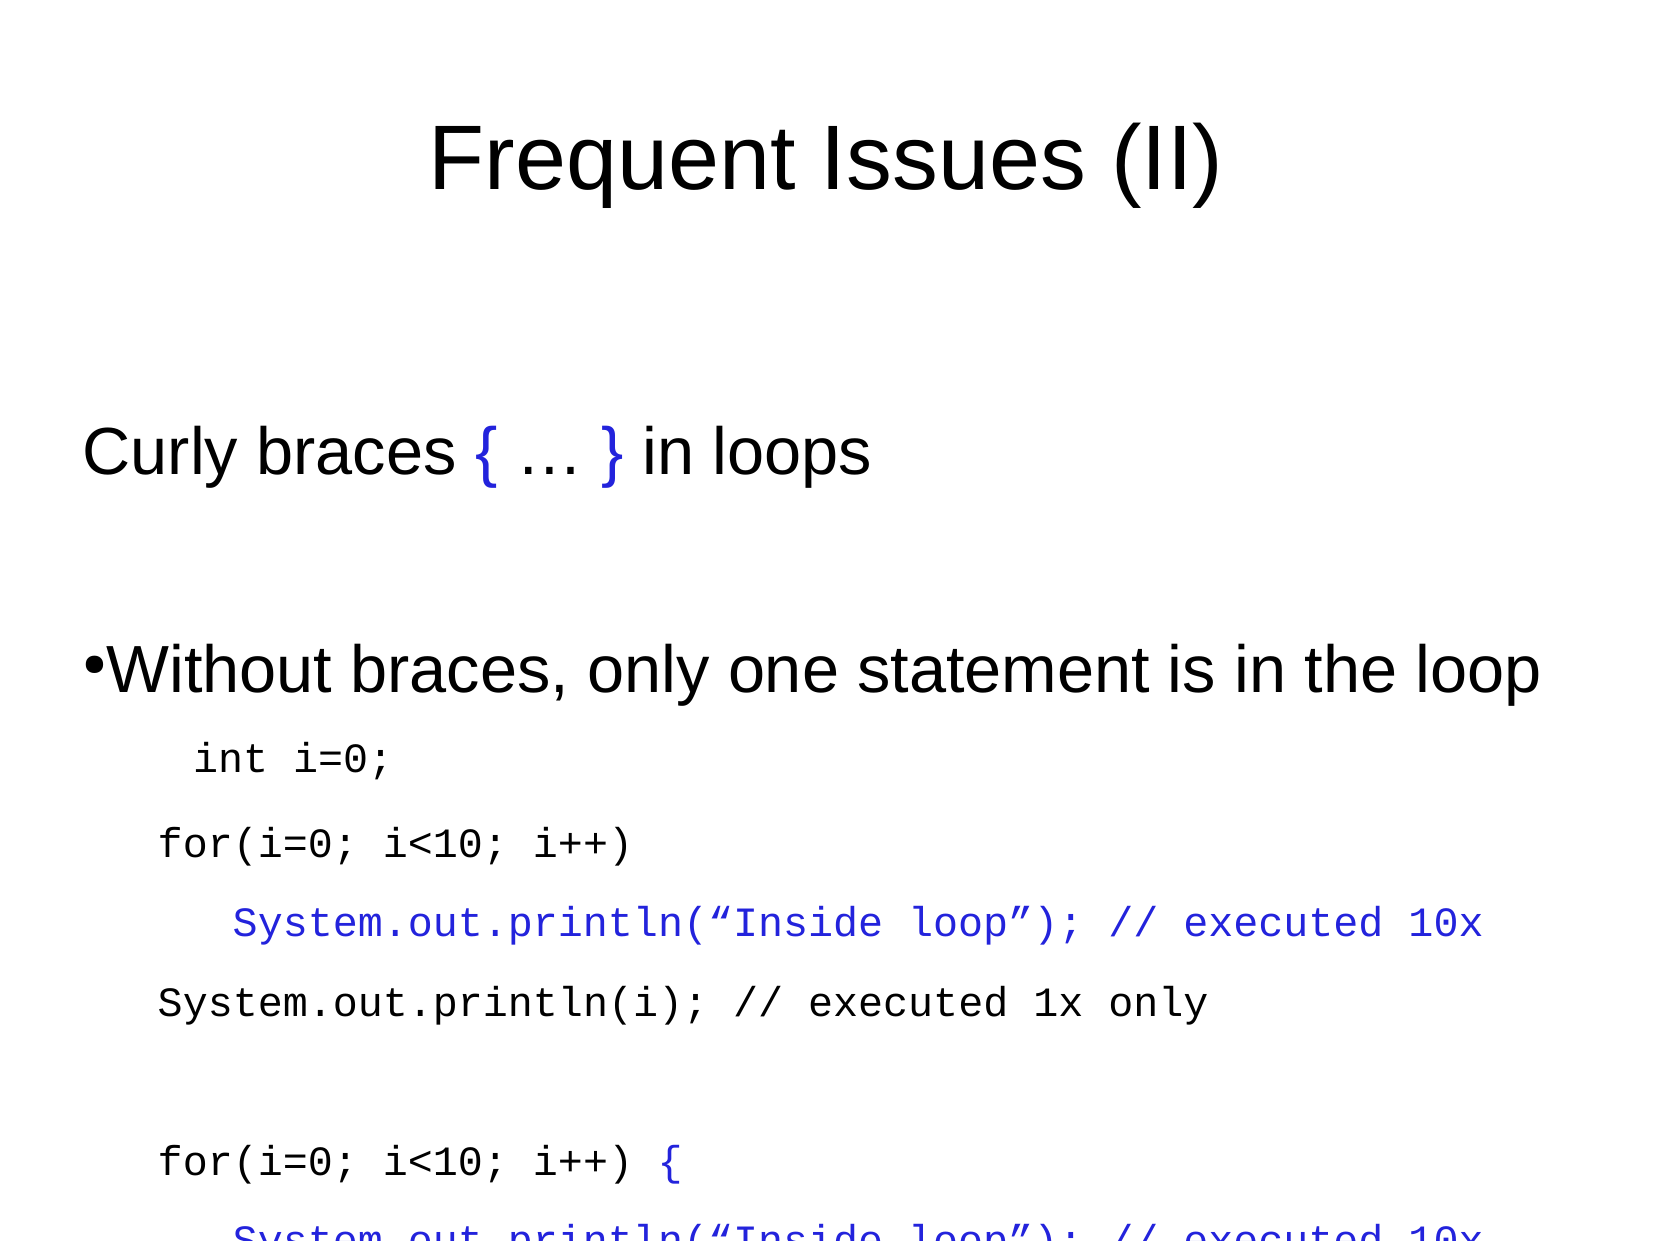

Frequent Issues (II)
# Curly braces { … } in loops
Without braces, only one statement is in the loop 	int i=0;
	for(i=0; i<10; i++)
		System.out.println(“Inside loop”); // executed 10x
	System.out.println(i); // executed 1x only
	for(i=0; i<10; i++) {
		System.out.println(“Inside loop”); // executed 10x
	 	System.out.println(i); // executed 10x
	}
Similarly for if / else blocks...